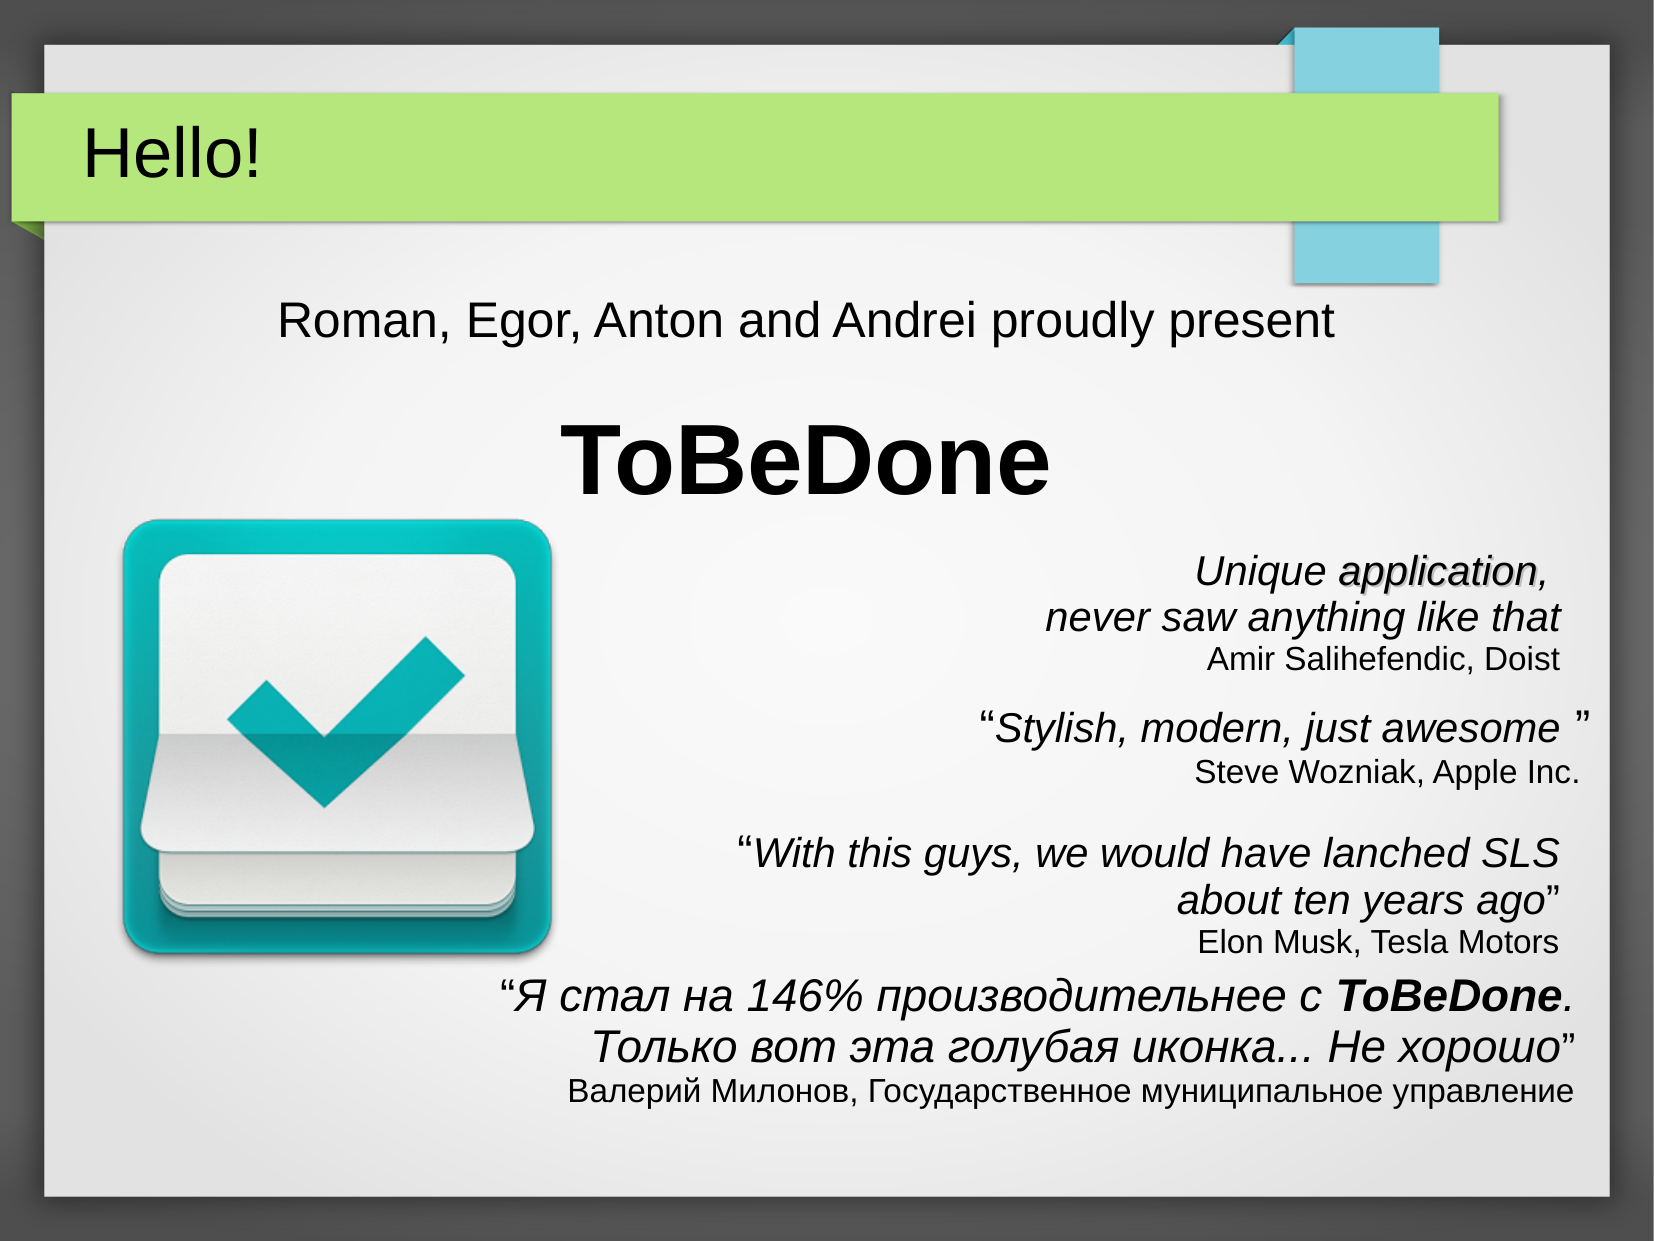

# Hello!
Roman, Egor, Anton and Andrei proudly present
ToBeDone
Unique application,
never saw anything like that
Amir Salihefendic, Doist
 “Stylish, modern, just awesome ”
Steve Wozniak, Apple Inc.
“With this guys, we would have lanched SLS about ten years ago”
Elon Musk, Tesla Motors
“Я стал на 146% производительнее с ToBeDone. Только вот эта голубая иконка... Не хорошо”
Валерий Милонов, Государственное муниципальное управление